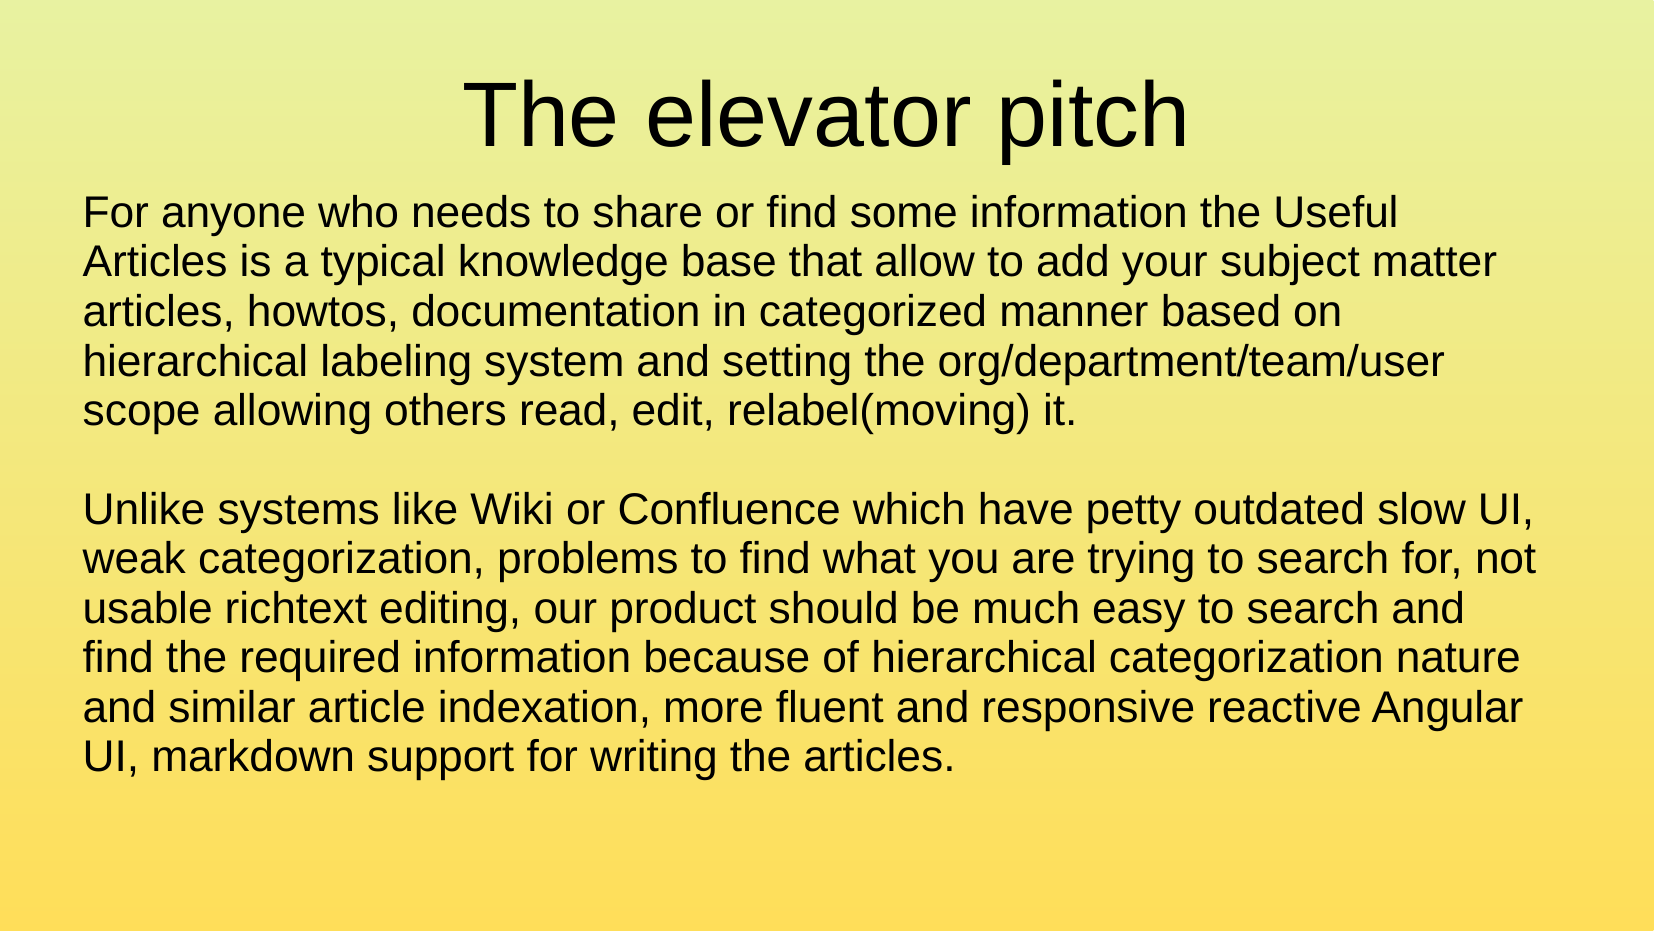

# The elevator pitch
For anyone who needs to share or find some information the Useful Articles is a typical knowledge base that allow to add your subject matter articles, howtos, documentation in categorized manner based on hierarchical labeling system and setting the org/department/team/user scope allowing others read, edit, relabel(moving) it.
Unlike systems like Wiki or Confluence which have petty outdated slow UI, weak categorization, problems to find what you are trying to search for, not usable richtext editing, our product should be much easy to search and find the required information because of hierarchical categorization nature and similar article indexation, more fluent and responsive reactive Angular UI, markdown support for writing the articles.